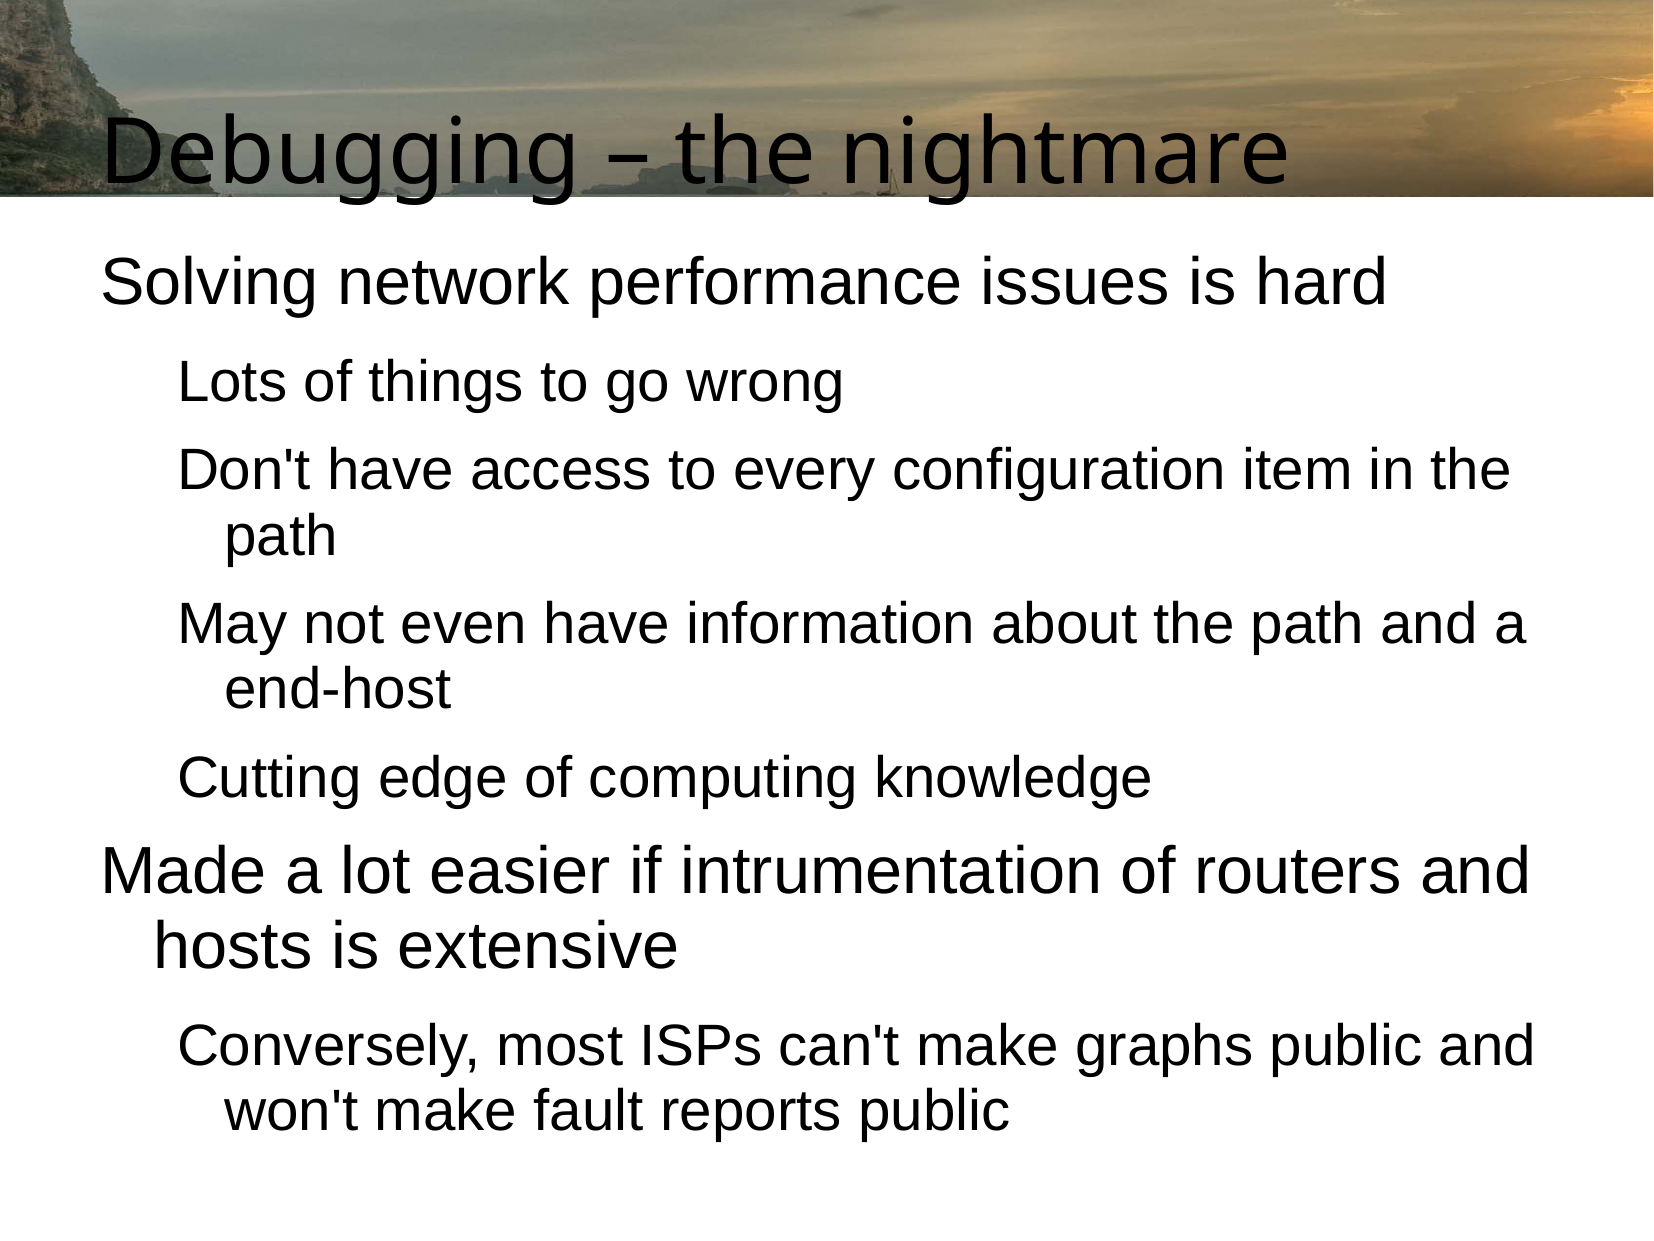

# Debugging – the nightmare
Solving network performance issues is hard
Lots of things to go wrong
Don't have access to every configuration item in the path
May not even have information about the path and a end-host
Cutting edge of computing knowledge
Made a lot easier if intrumentation of routers and hosts is extensive
Conversely, most ISPs can't make graphs public and won't make fault reports public